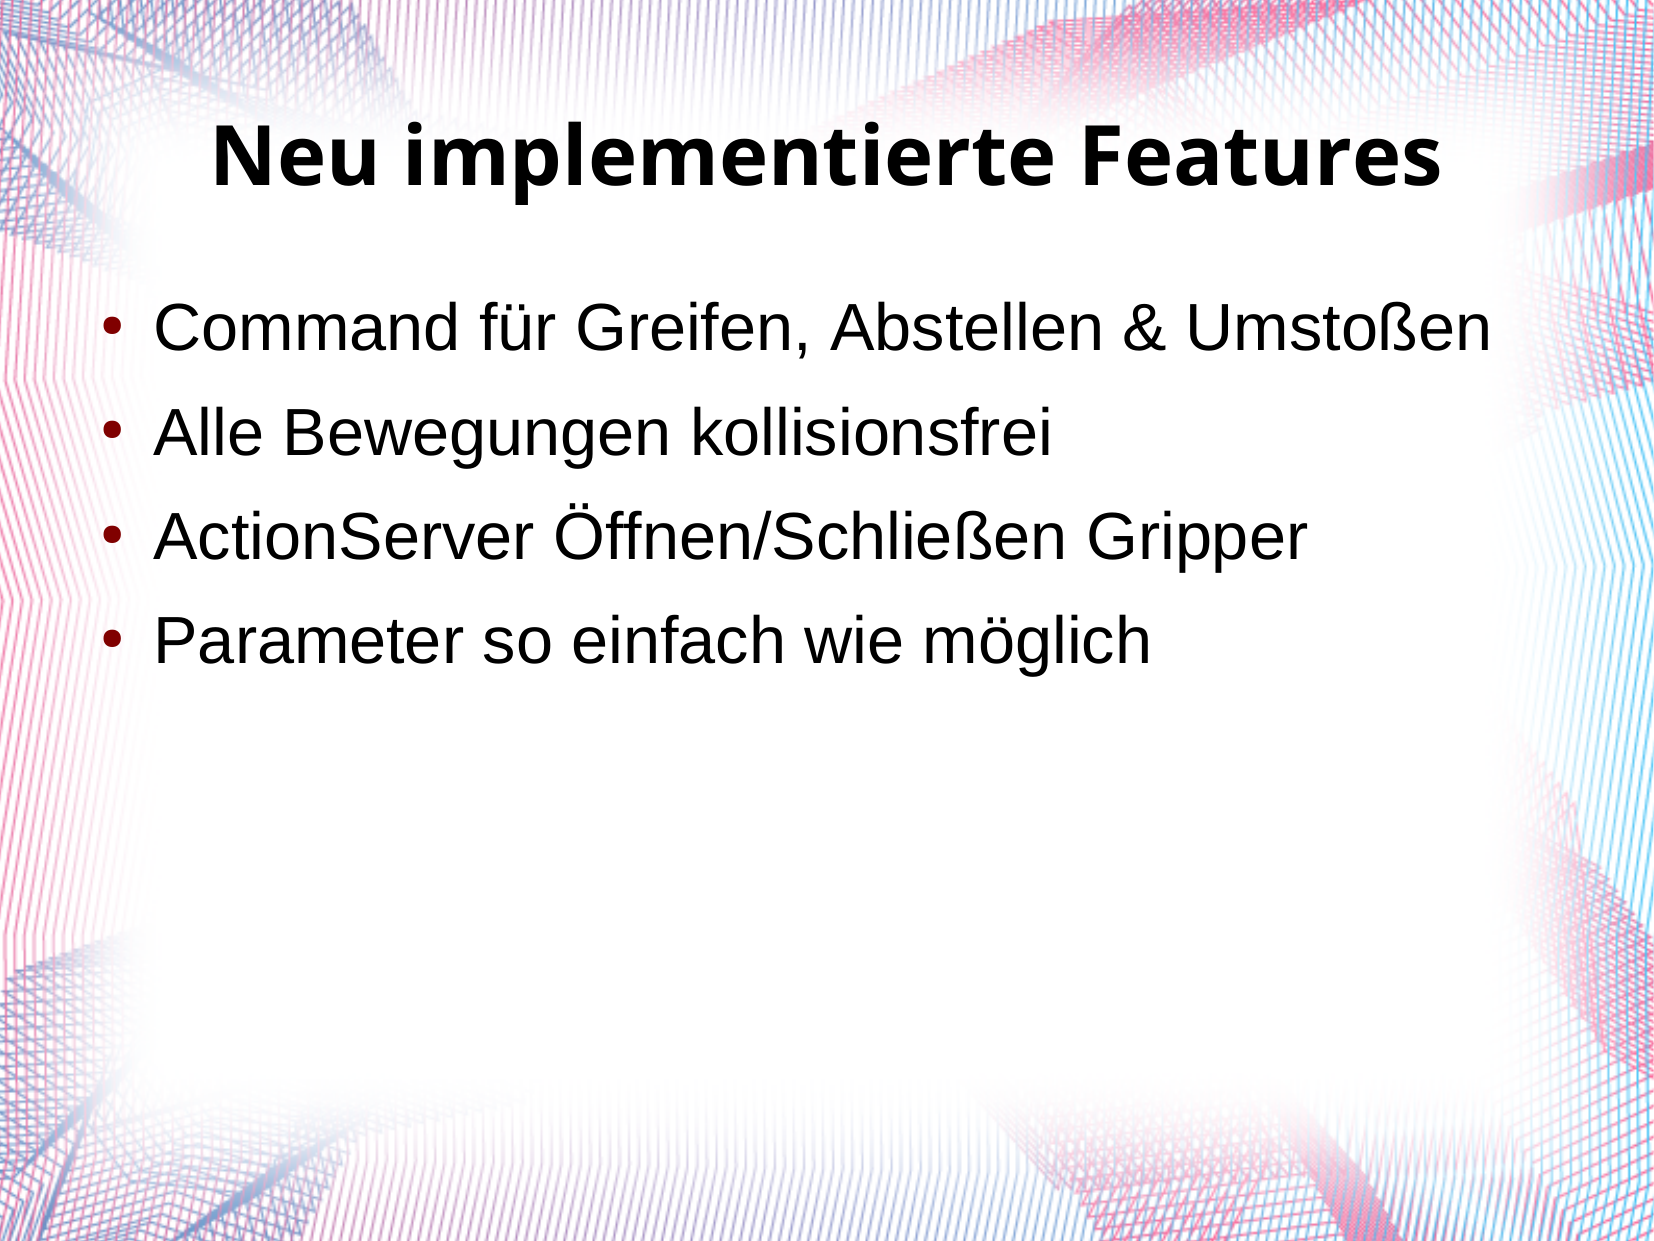

# Neu implementierte Features
Command für Greifen, Abstellen & Umstoßen
Alle Bewegungen kollisionsfrei
ActionServer Öffnen/Schließen Gripper
Parameter so einfach wie möglich